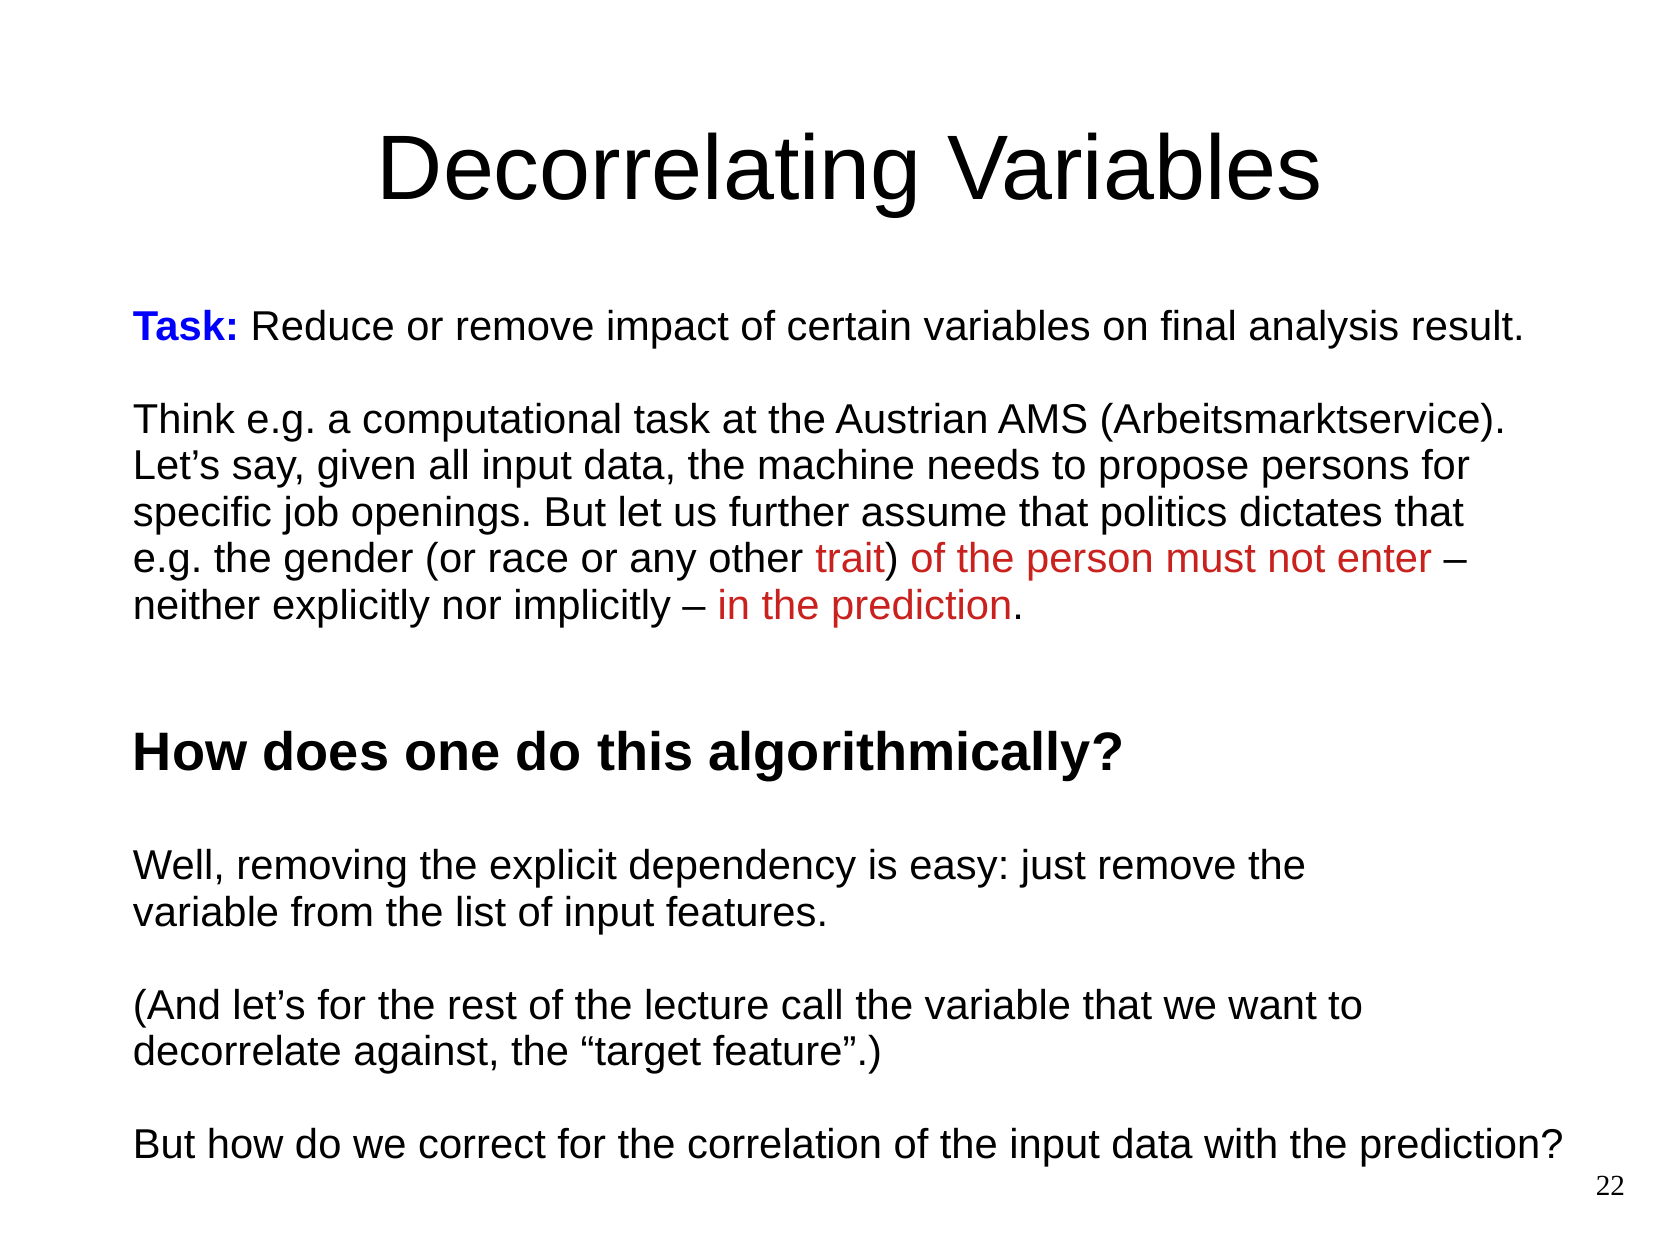

# Decorrelating Variables
Task: Reduce or remove impact of certain variables on final analysis result.
Think e.g. a computational task at the Austrian AMS (Arbeitsmarktservice).
Let’s say, given all input data, the machine needs to propose persons for specific job openings. But let us further assume that politics dictates that
e.g. the gender (or race or any other trait) of the person must not enter – neither explicitly nor implicitly – in the prediction.
How does one do this algorithmically?
Well, removing the explicit dependency is easy: just remove the
variable from the list of input features.
(And let’s for the rest of the lecture call the variable that we want to decorrelate against, the “target feature”.)
But how do we correct for the correlation of the input data with the prediction?
22